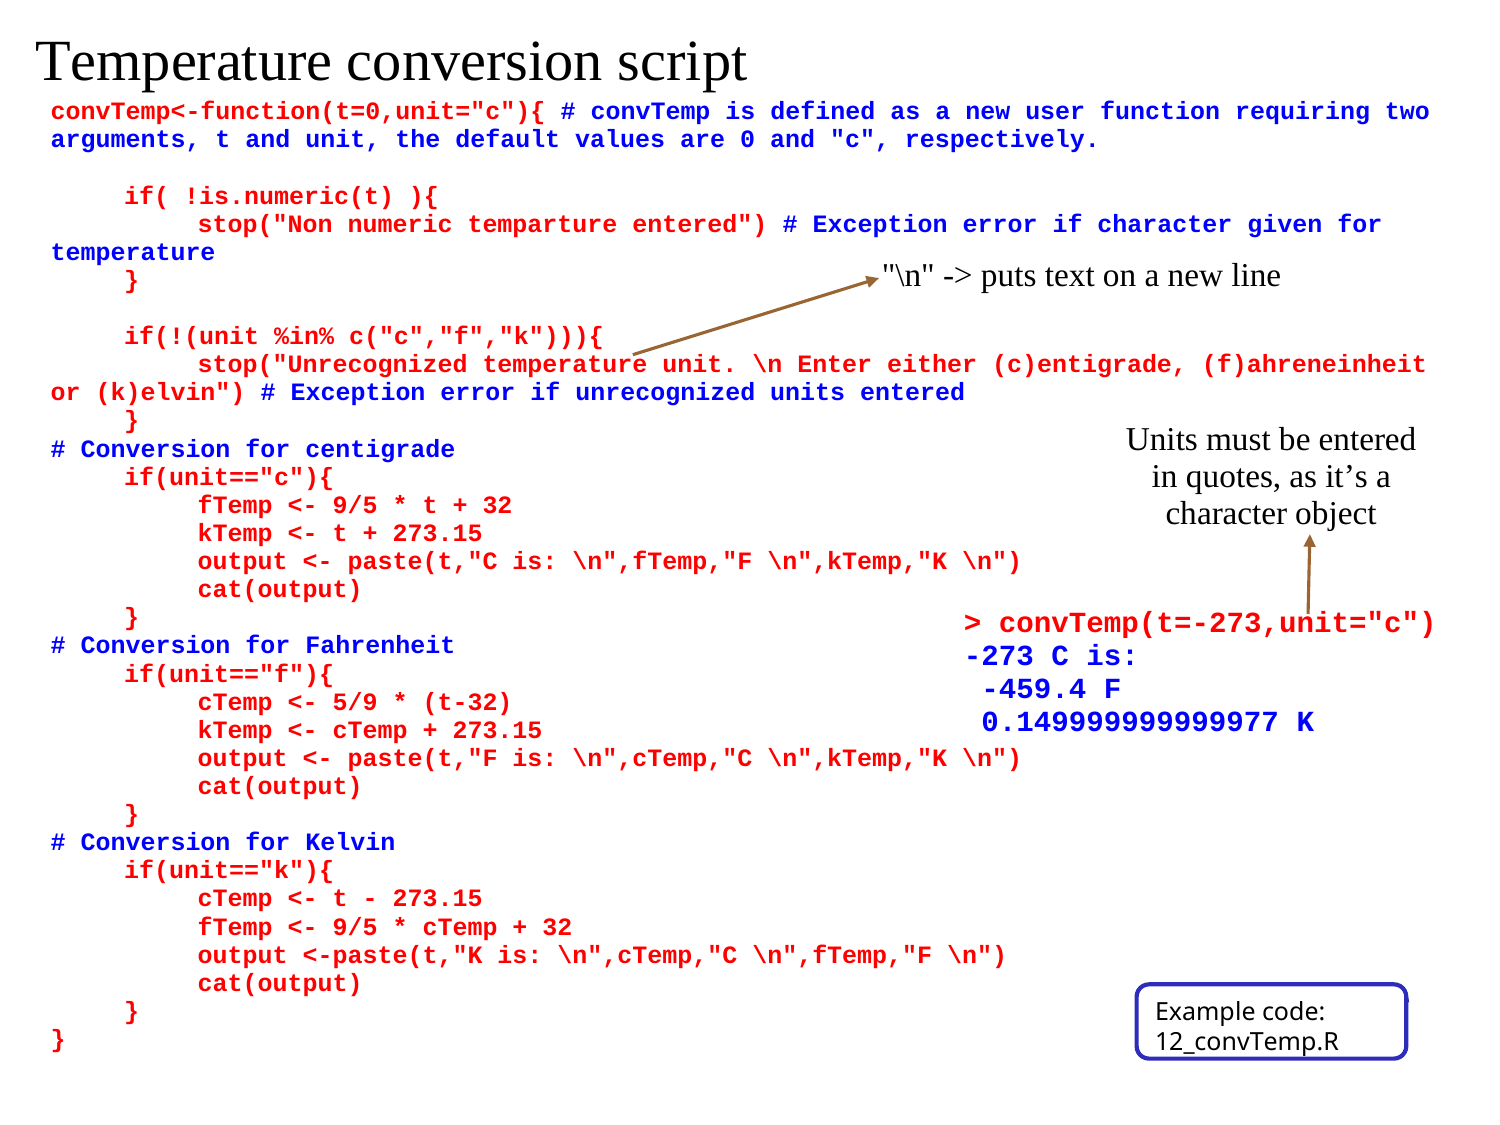

Temperature conversion script
convTemp<-function(t=0,unit="c"){ # convTemp is defined as a new user function requiring two arguments, t and unit, the default values are 0 and "c", respectively.
	if( !is.numeric(t) ){
		stop("Non numeric temparture entered") # Exception error if character given for temperature
	}
	if(!(unit %in% c("c","f","k"))){
		stop("Unrecognized temperature unit. \n Enter either (c)entigrade, (f)ahreneinheit or (k)elvin") # Exception error if unrecognized units entered
	}
# Conversion for centigrade
	if(unit=="c"){
		fTemp <- 9/5 * t + 32
		kTemp <- t + 273.15
		output <- paste(t,"C is: \n",fTemp,"F \n",kTemp,"K \n")‏
		cat(output)‏
	}
# Conversion for Fahrenheit
	if(unit=="f"){
		cTemp <- 5/9 * (t-32)‏
		kTemp <- cTemp + 273.15
		output <- paste(t,"F is: \n",cTemp,"C \n",kTemp,"K \n")‏
		cat(output)‏
	}
# Conversion for Kelvin
	if(unit=="k"){
		cTemp <- t - 273.15
		fTemp <- 9/5 * cTemp + 32
		output <-paste(t,"K is: \n",cTemp,"C \n",fTemp,"F \n")‏
		cat(output)‏
	}
}
"\n" -> puts text on a new line
Units must be entered in quotes, as it’s a character object
> convTemp(t=-273,unit="c")‏
-273 C is:
 -459.4 F
 0.149999999999977 K
Example code:
12_convTemp.R